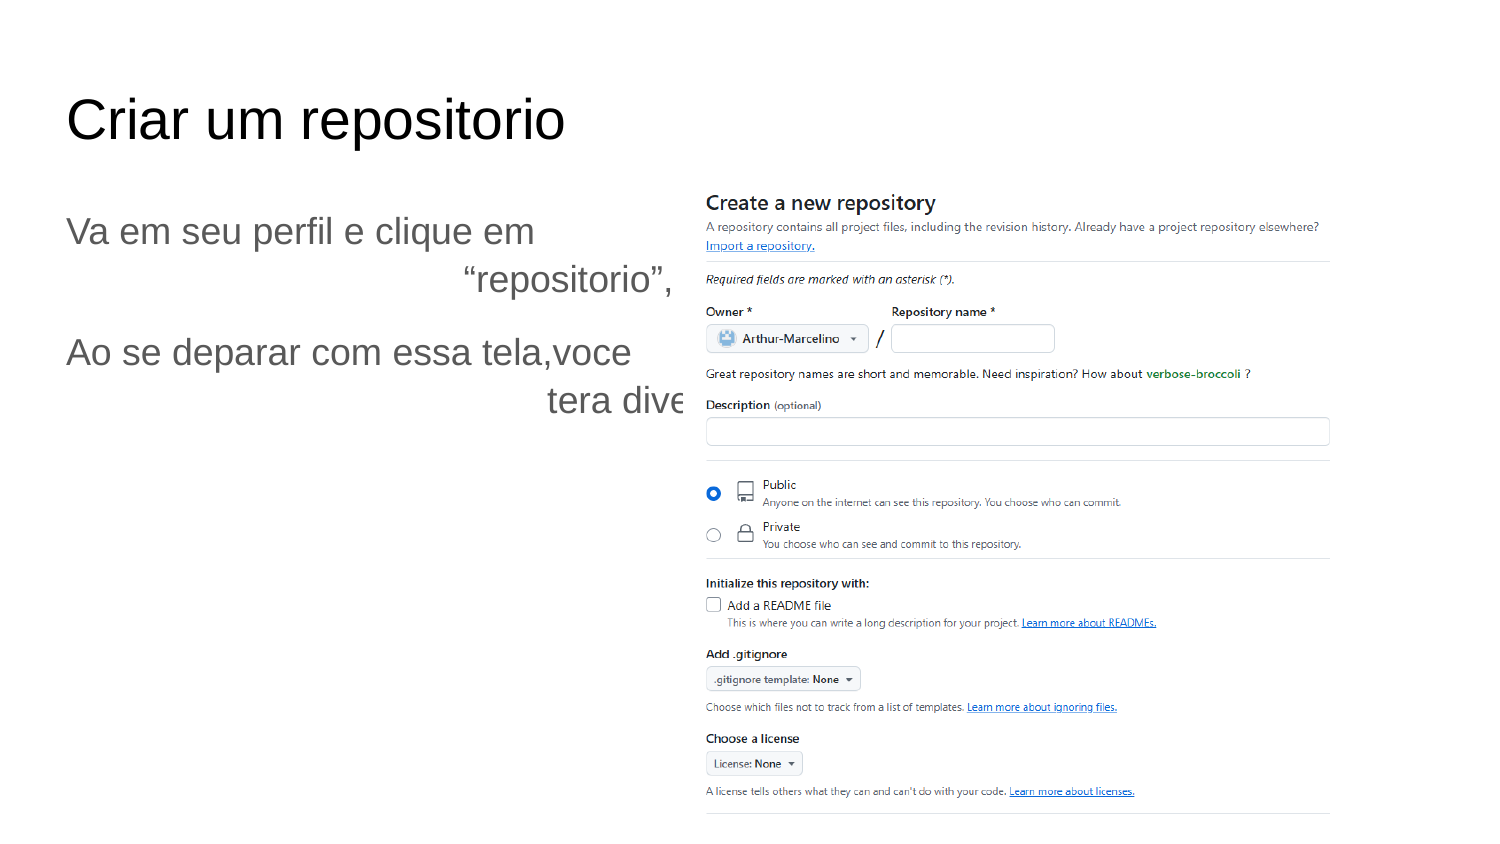

# Criar um repositorio
Va em seu perfil e clique em “repositorio”, em seguida “new”
Ao se deparar com essa tela,voce tera diversas opçoes relacionadas